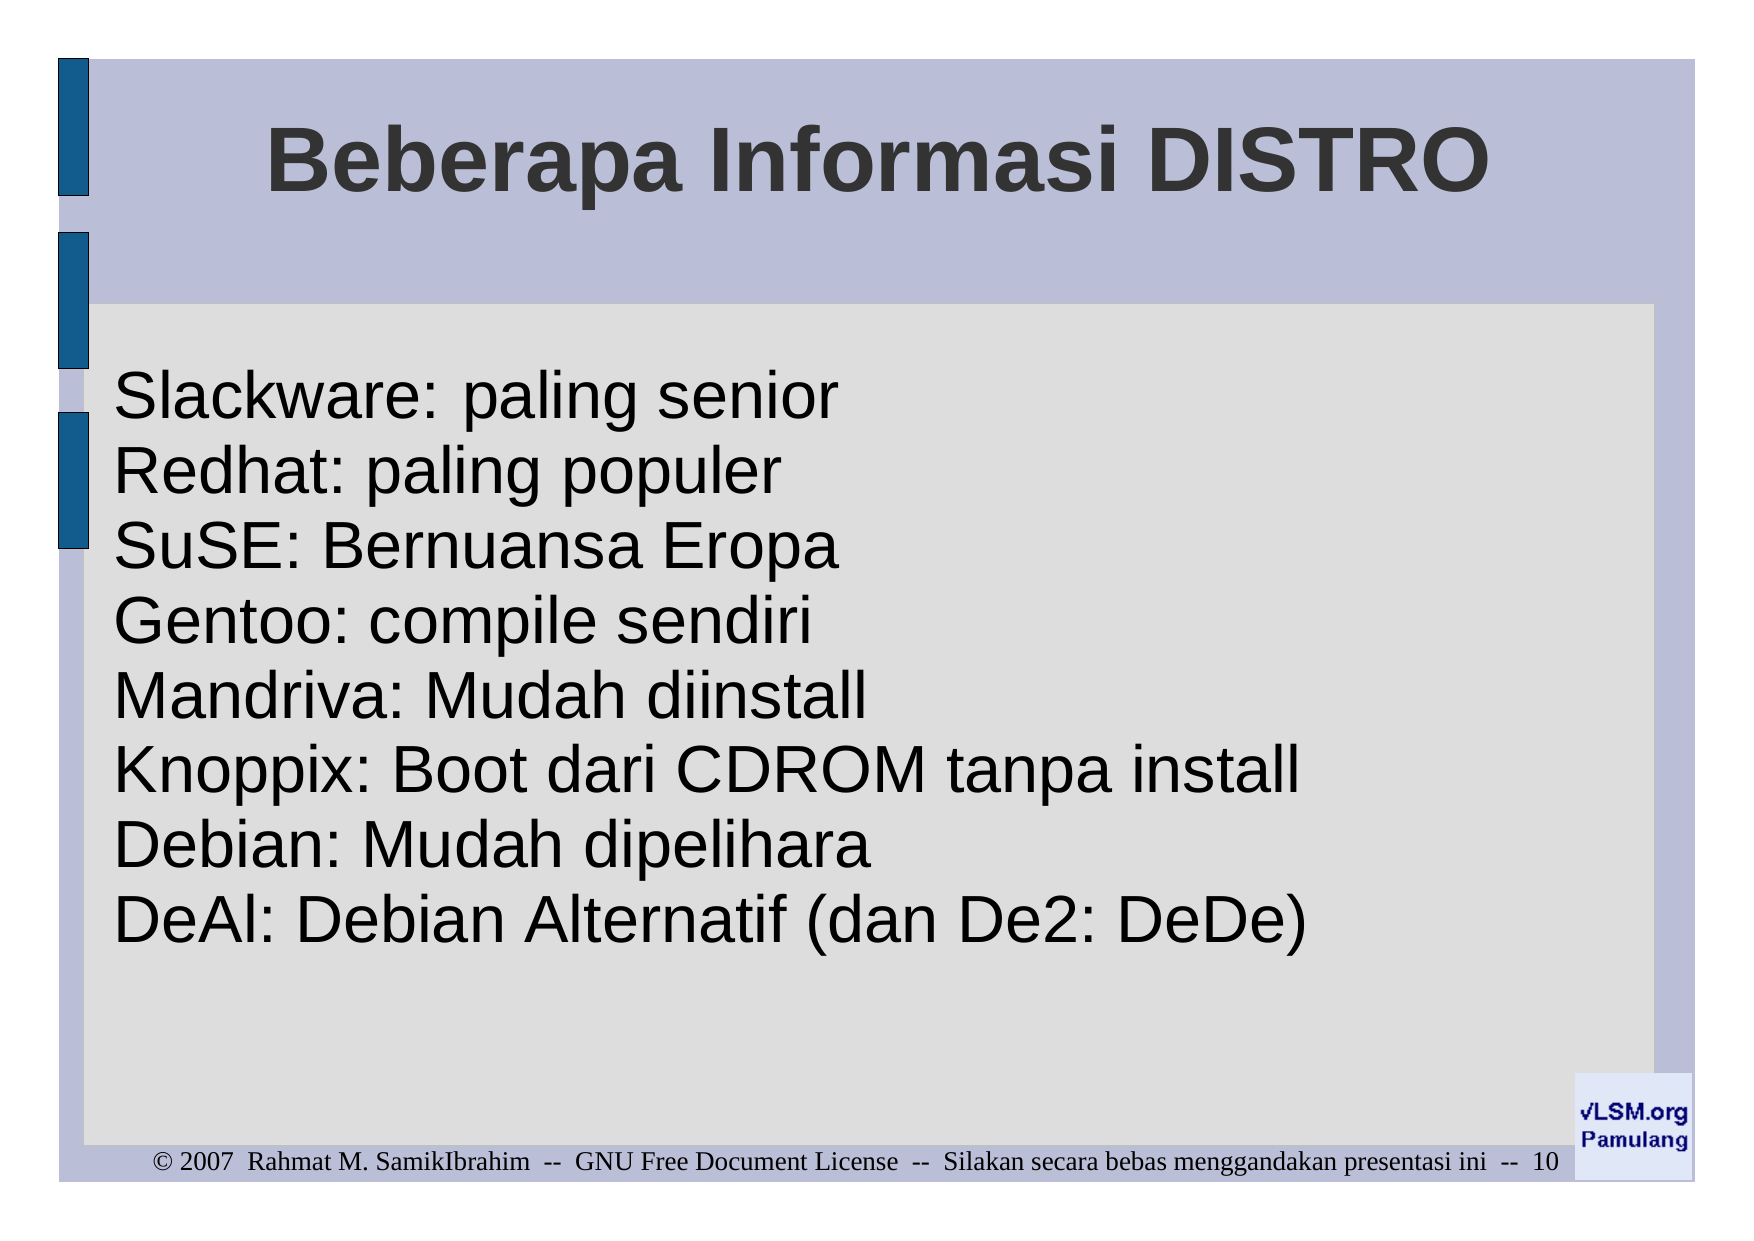

# Beberapa Informasi DISTRO
Slackware:	paling senior
Redhat: paling populer
SuSE: Bernuansa Eropa
Gentoo: compile sendiri
Mandriva: Mudah diinstall
Knoppix: Boot dari CDROM tanpa install
Debian: Mudah dipelihara
DeAl: Debian Alternatif (dan De2: DeDe)